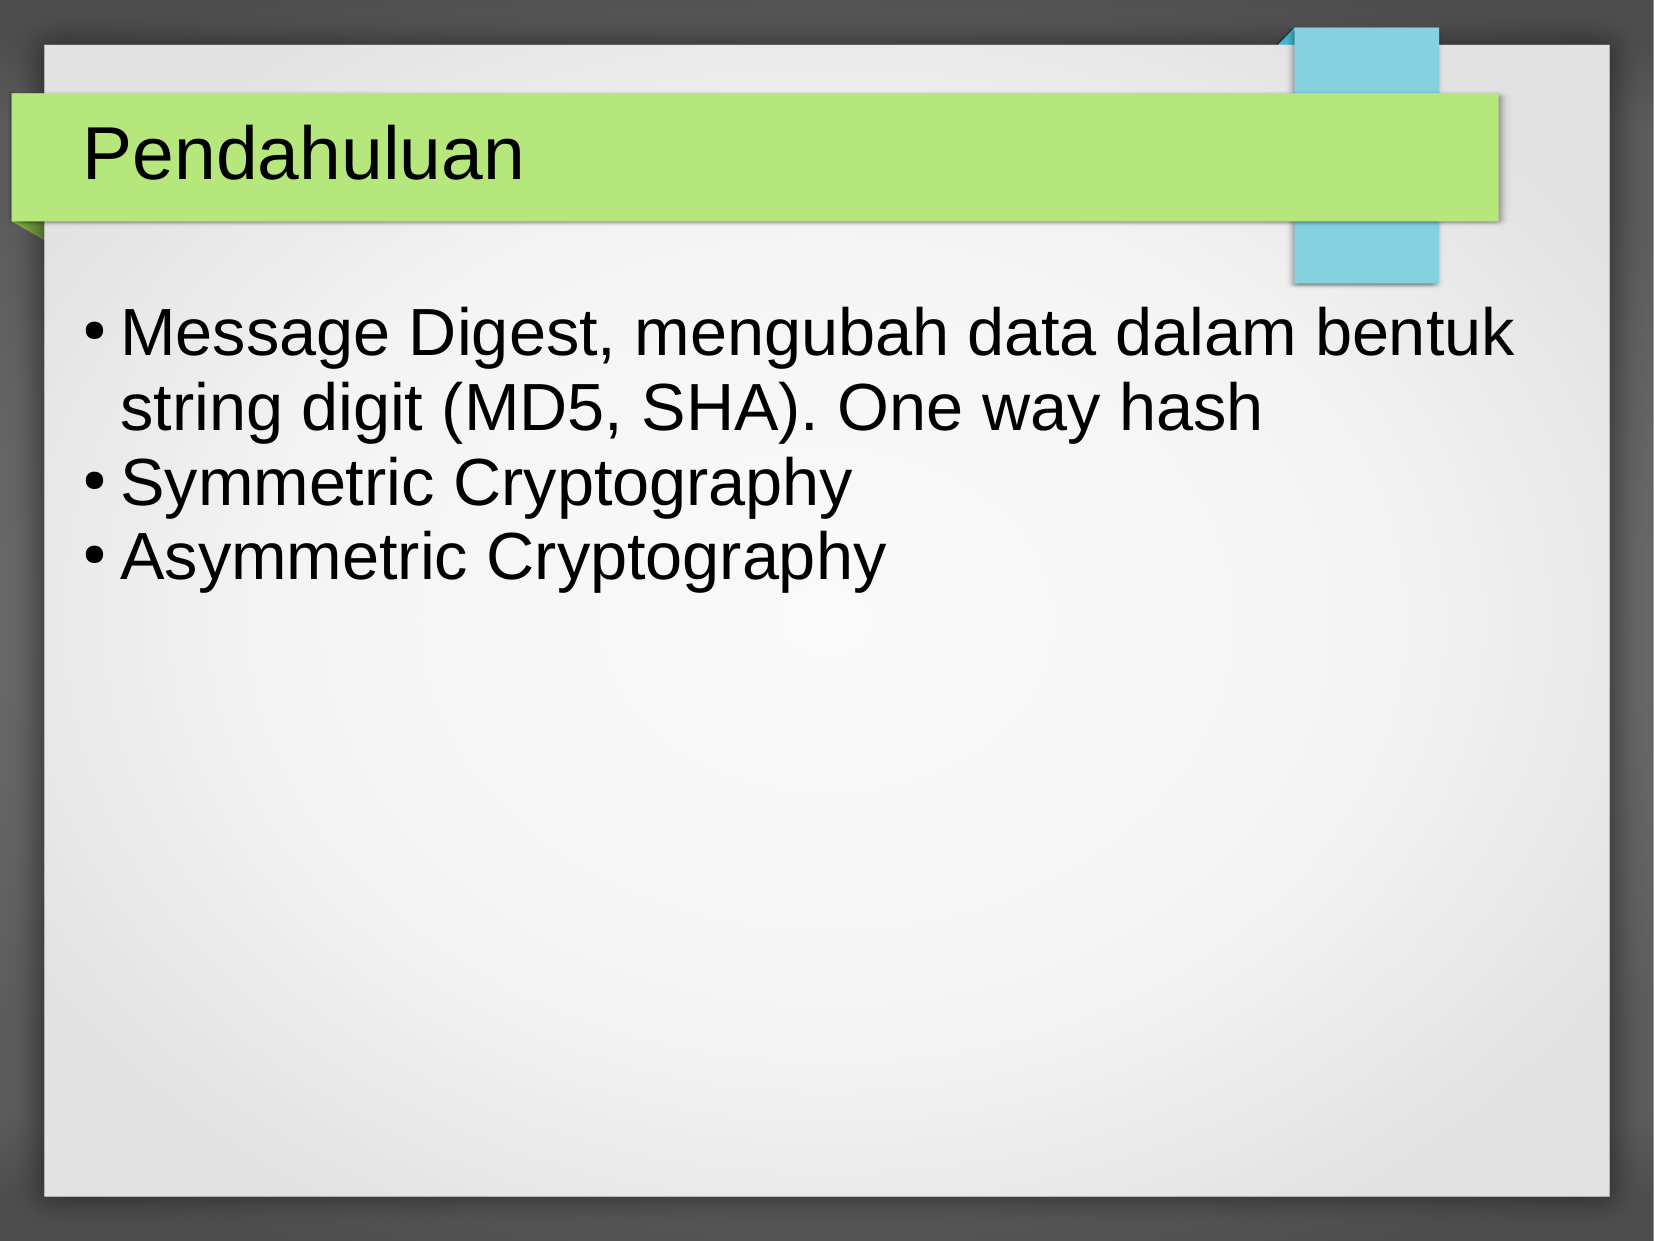

# Pendahuluan
Message Digest, mengubah data dalam bentuk string digit (MD5, SHA). One way hash
Symmetric Cryptography
Asymmetric Cryptography